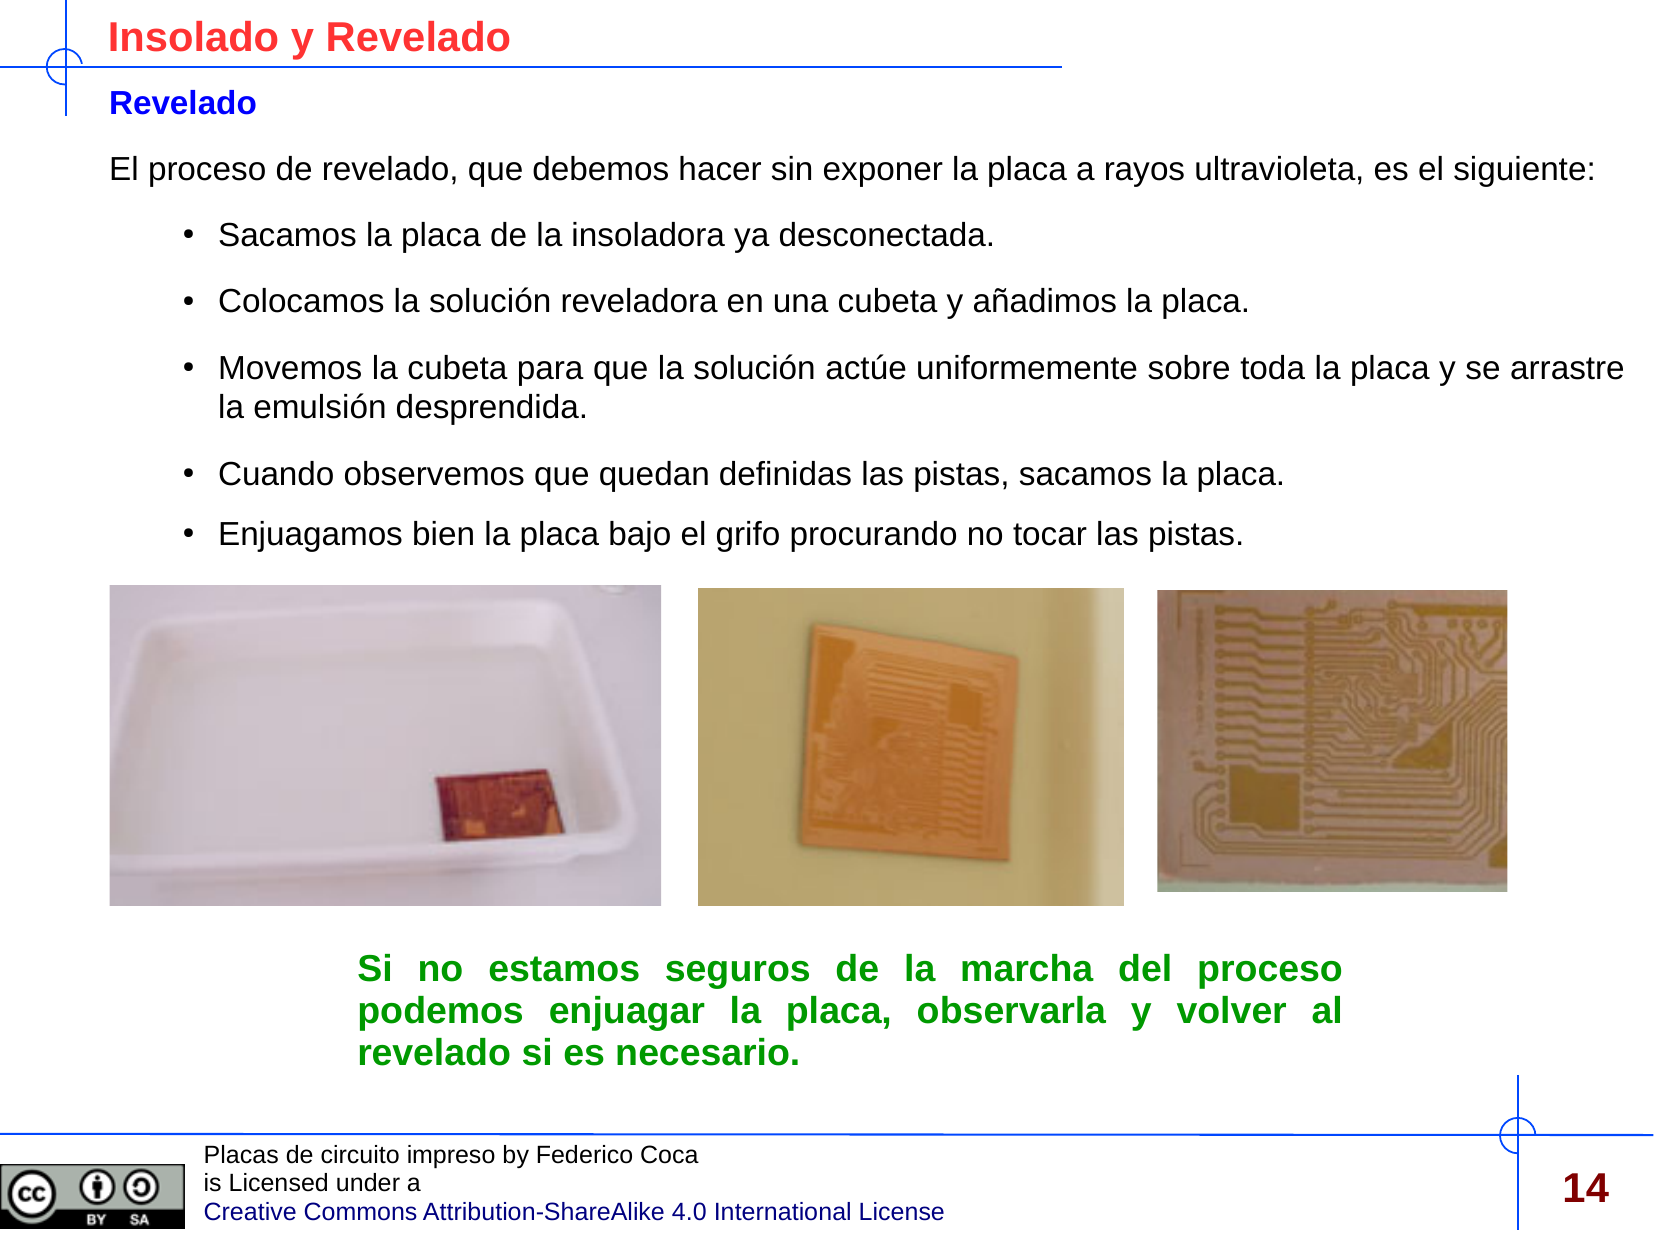

Insolado y Revelado
Revelado
El proceso de revelado, que debemos hacer sin exponer la placa a rayos ultravioleta, es el siguiente:
Sacamos la placa de la insoladora ya desconectada.
Colocamos la solución reveladora en una cubeta y añadimos la placa.
Movemos la cubeta para que la solución actúe uniformemente sobre toda la placa y se arrastre la emulsión desprendida.
Cuando observemos que quedan definidas las pistas, sacamos la placa.
Enjuagamos bien la placa bajo el grifo procurando no tocar las pistas.
Si no estamos seguros de la marcha del proceso podemos enjuagar la placa, observarla y volver al revelado si es necesario.
Placas de circuito impreso by Federico Coca
is Licensed under a Creative Commons Attribution-ShareAlike 4.0 International License